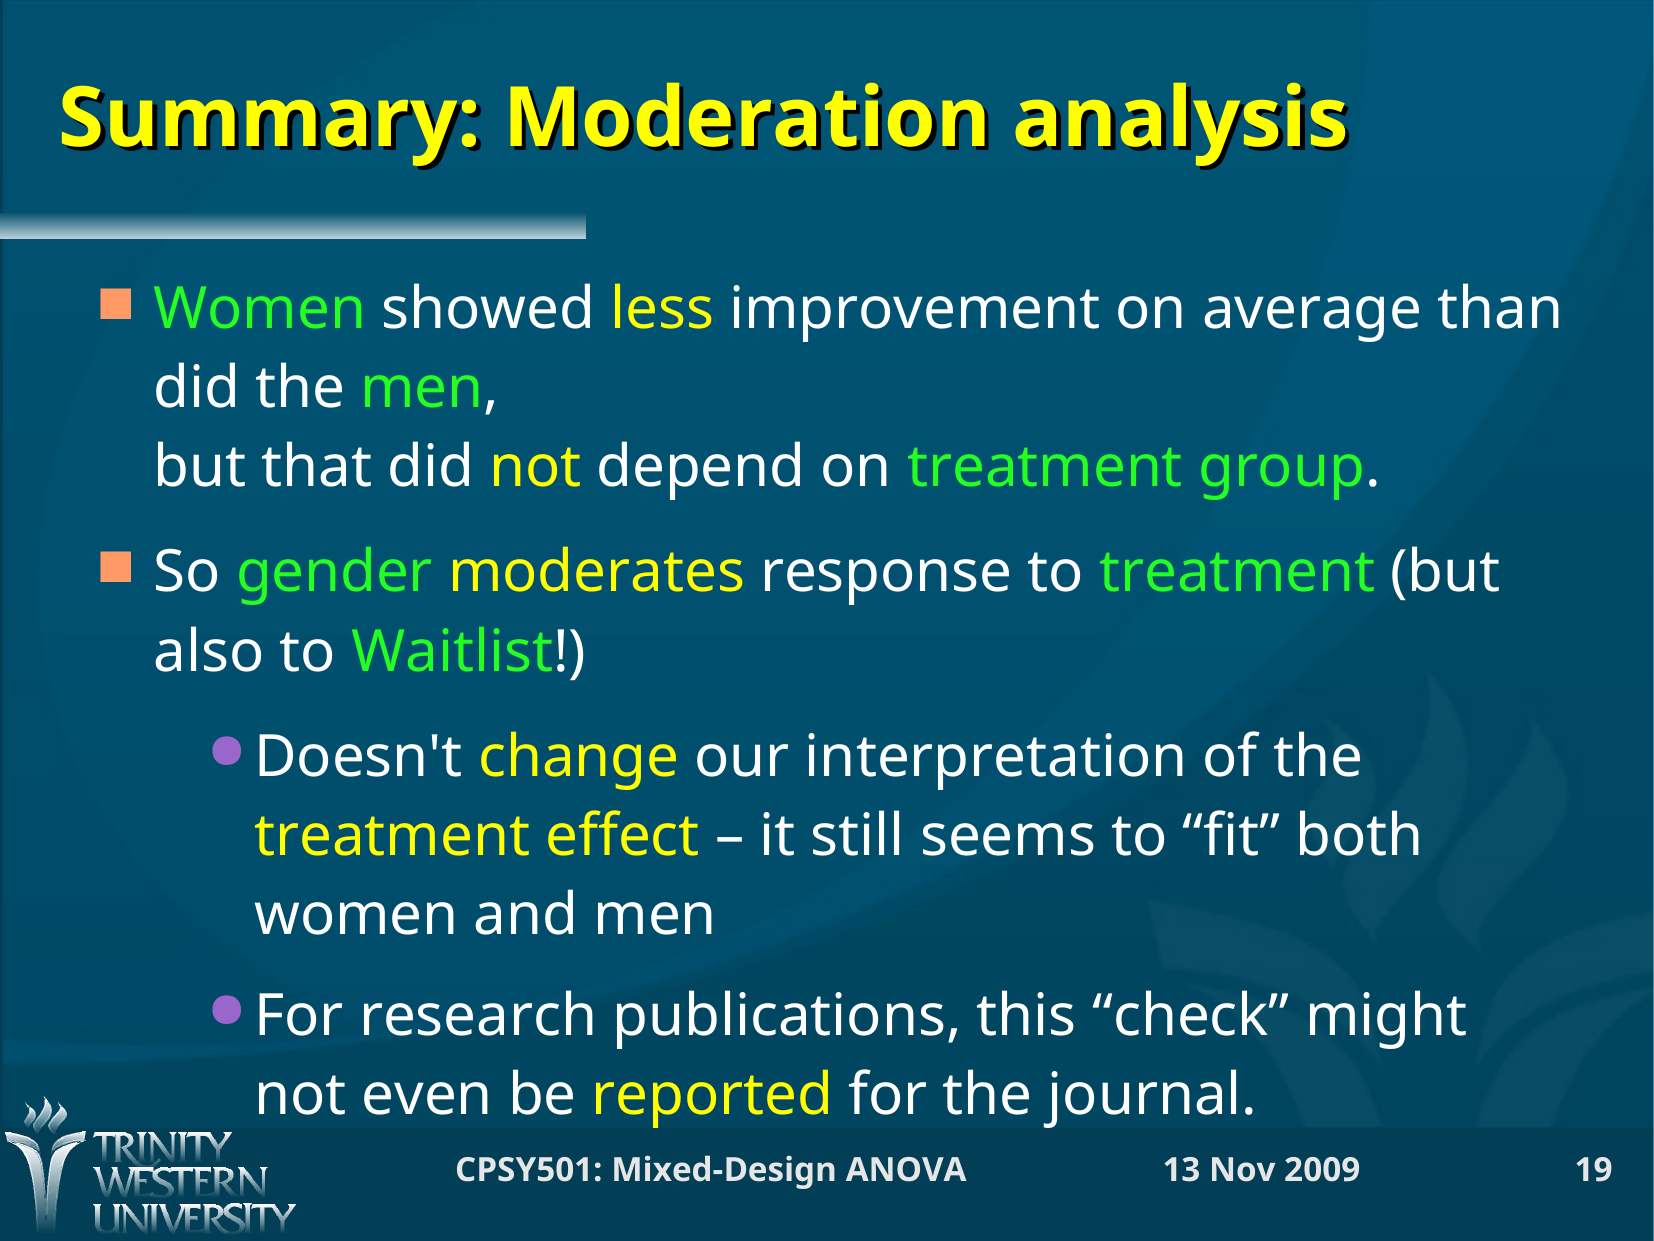

# Summary: Moderation analysis
Women showed less improvement on average than did the men,
but that did not depend on treatment group.
So gender moderates response to treatment (but also to Waitlist!)
Doesn't change our interpretation of the treatment effect – it still seems to “fit” both women and men
For research publications, this “check” might not even be reported for the journal.
CPSY501: Mixed-Design ANOVA
13 Nov 2009
19